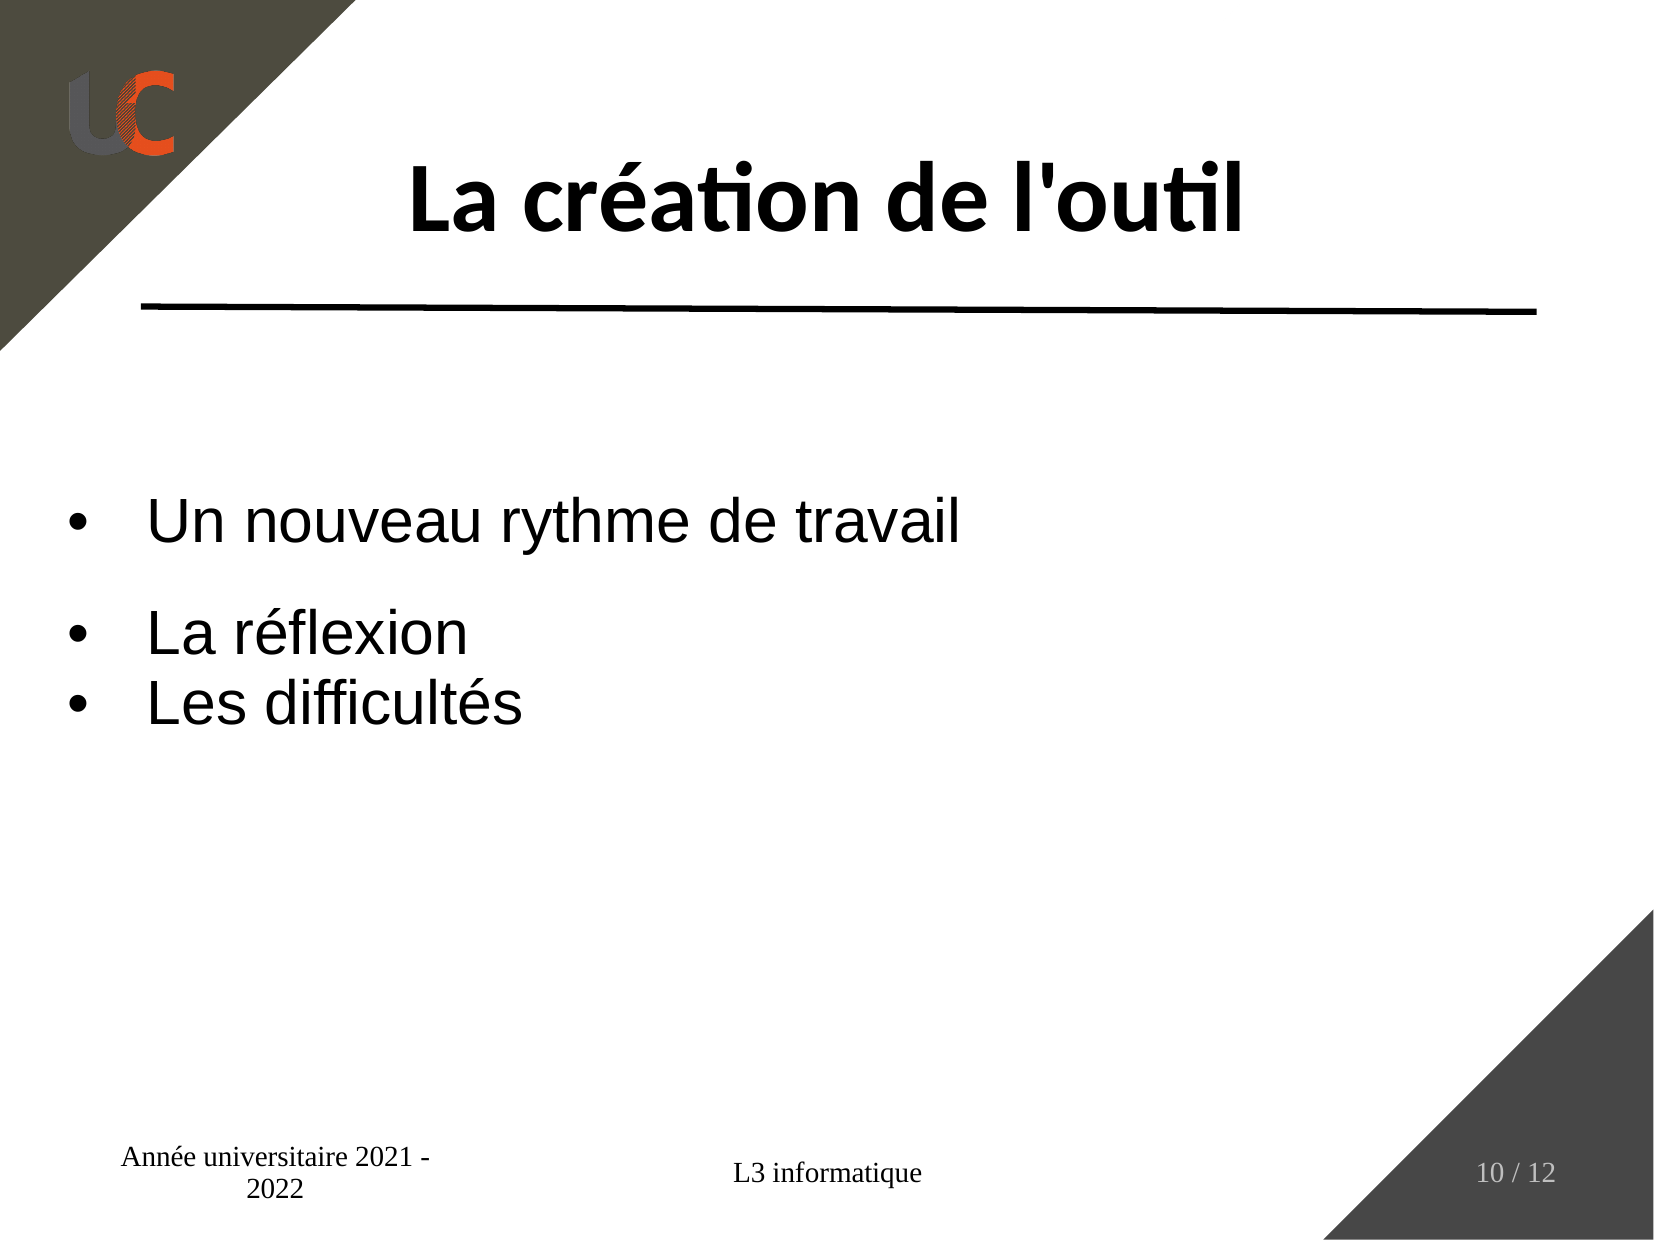

# La création de l'outil
Un nouveau rythme de travail
La réflexion
Les difficultés
Année universitaire 2021 - 2022
L3 informatique